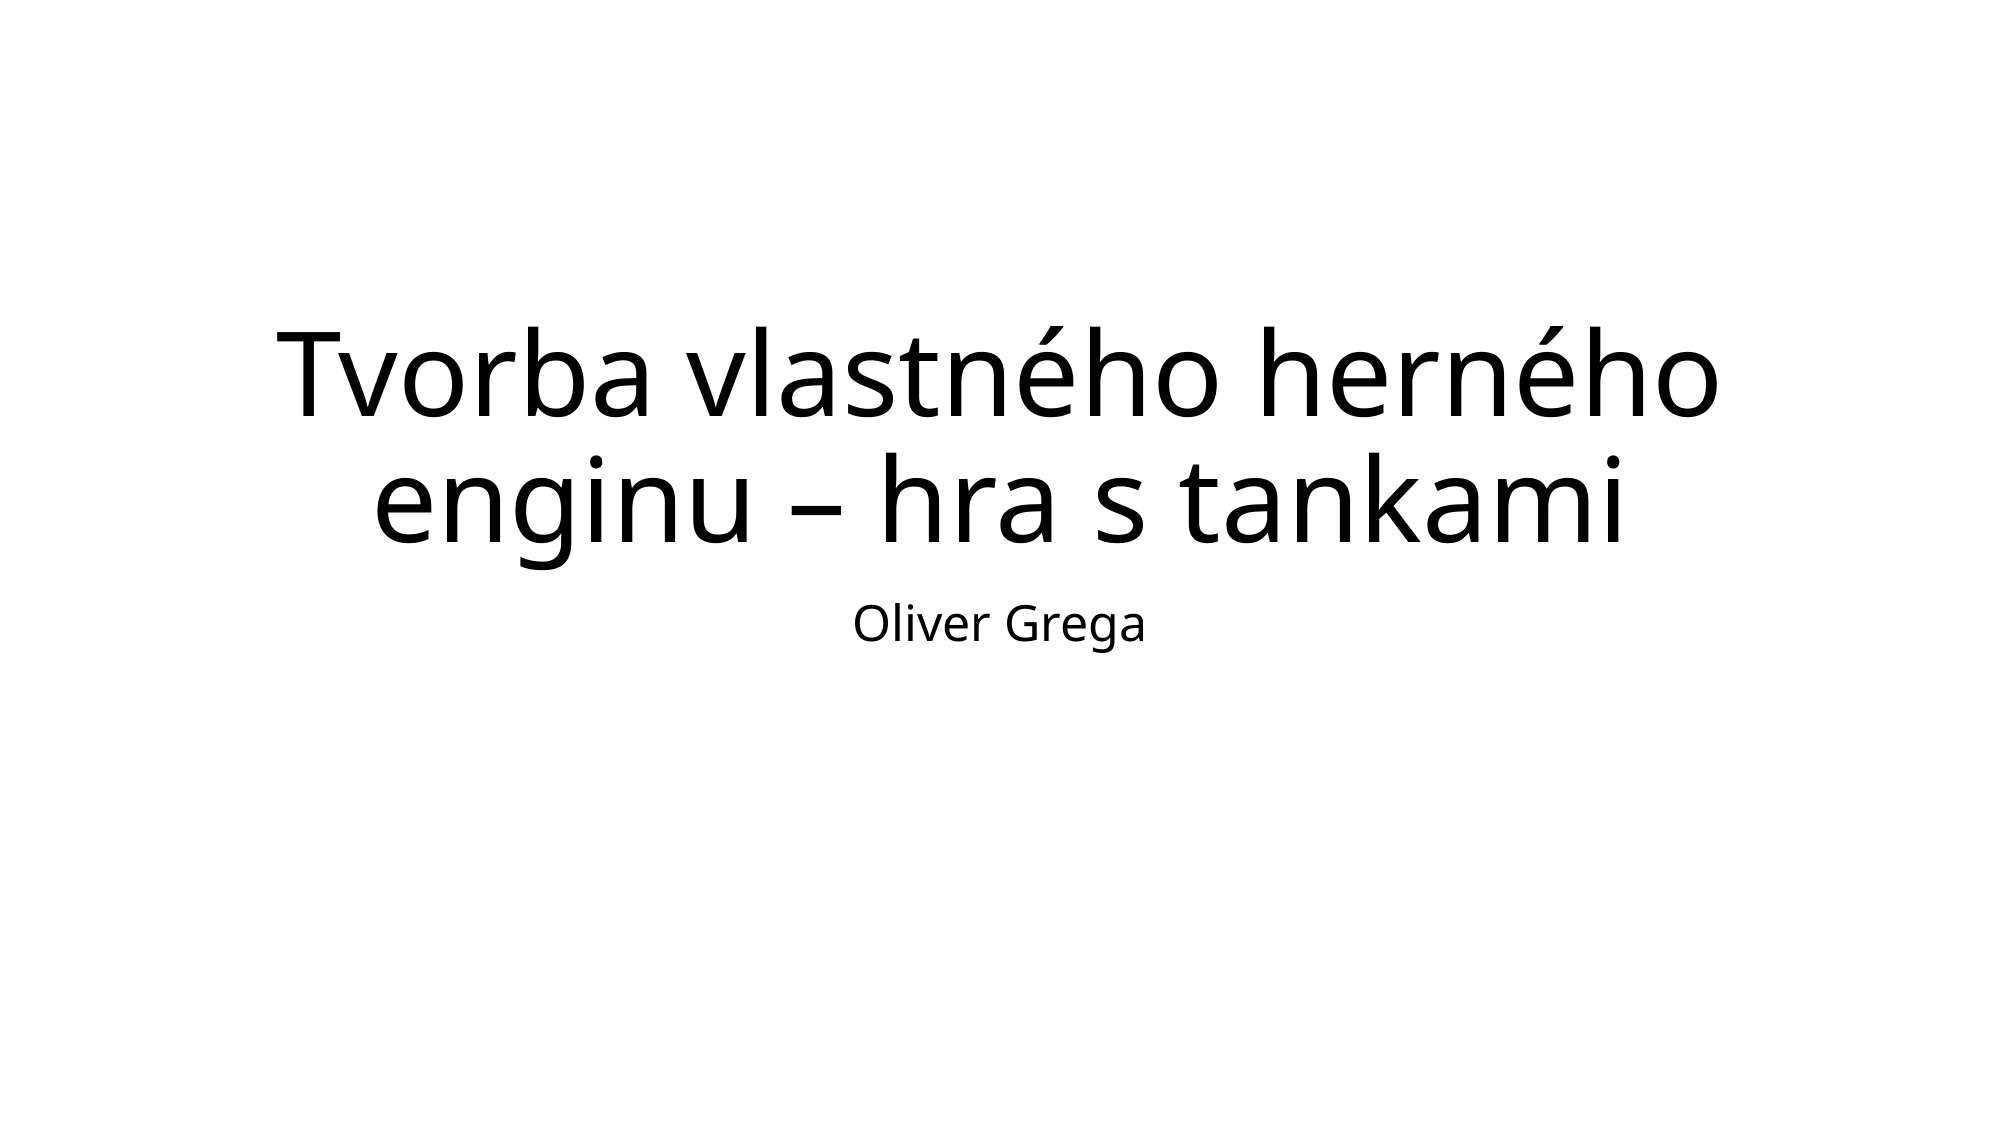

# Tvorba vlastného herného enginu – hra s tankami
Oliver Grega